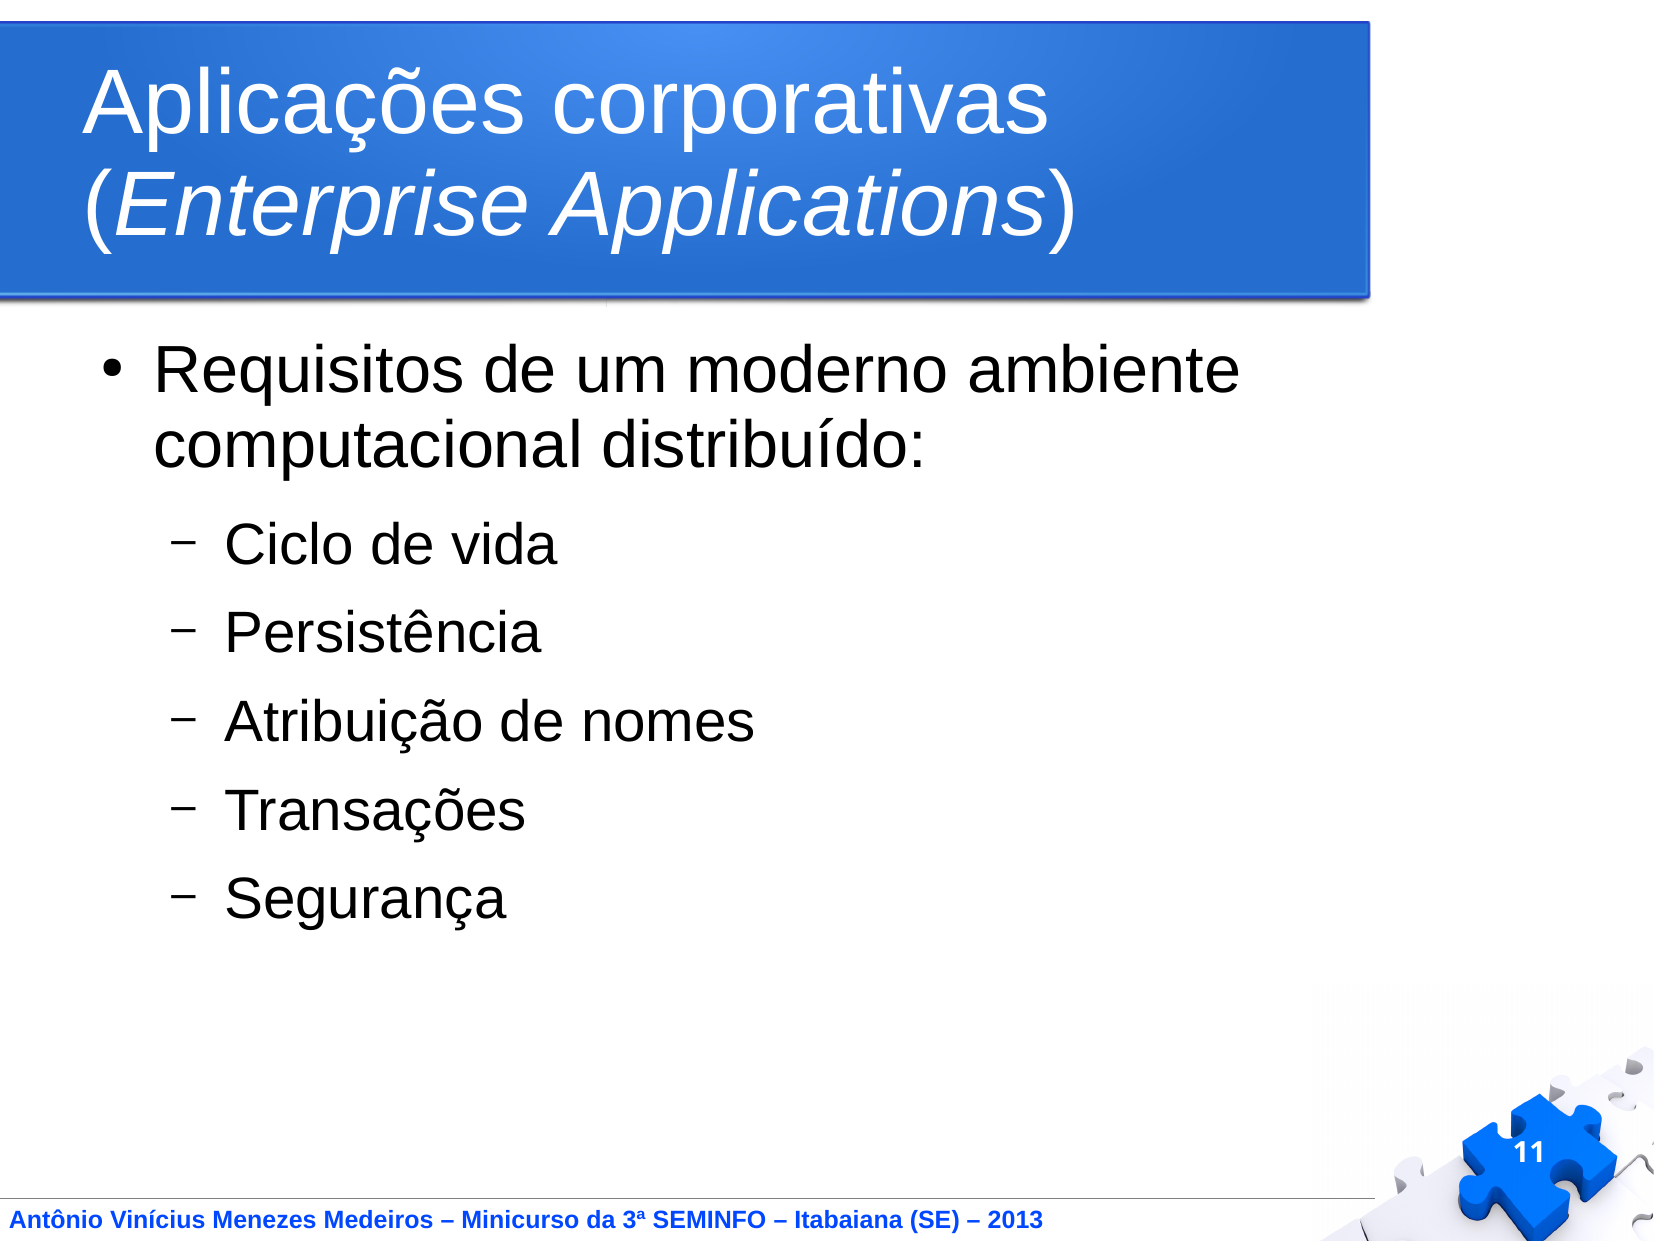

# Aplicações corporativas (Enterprise Applications)
Requisitos de um moderno ambiente computacional distribuído:
Ciclo de vida
Persistência
Atribuição de nomes
Transações
Segurança
11